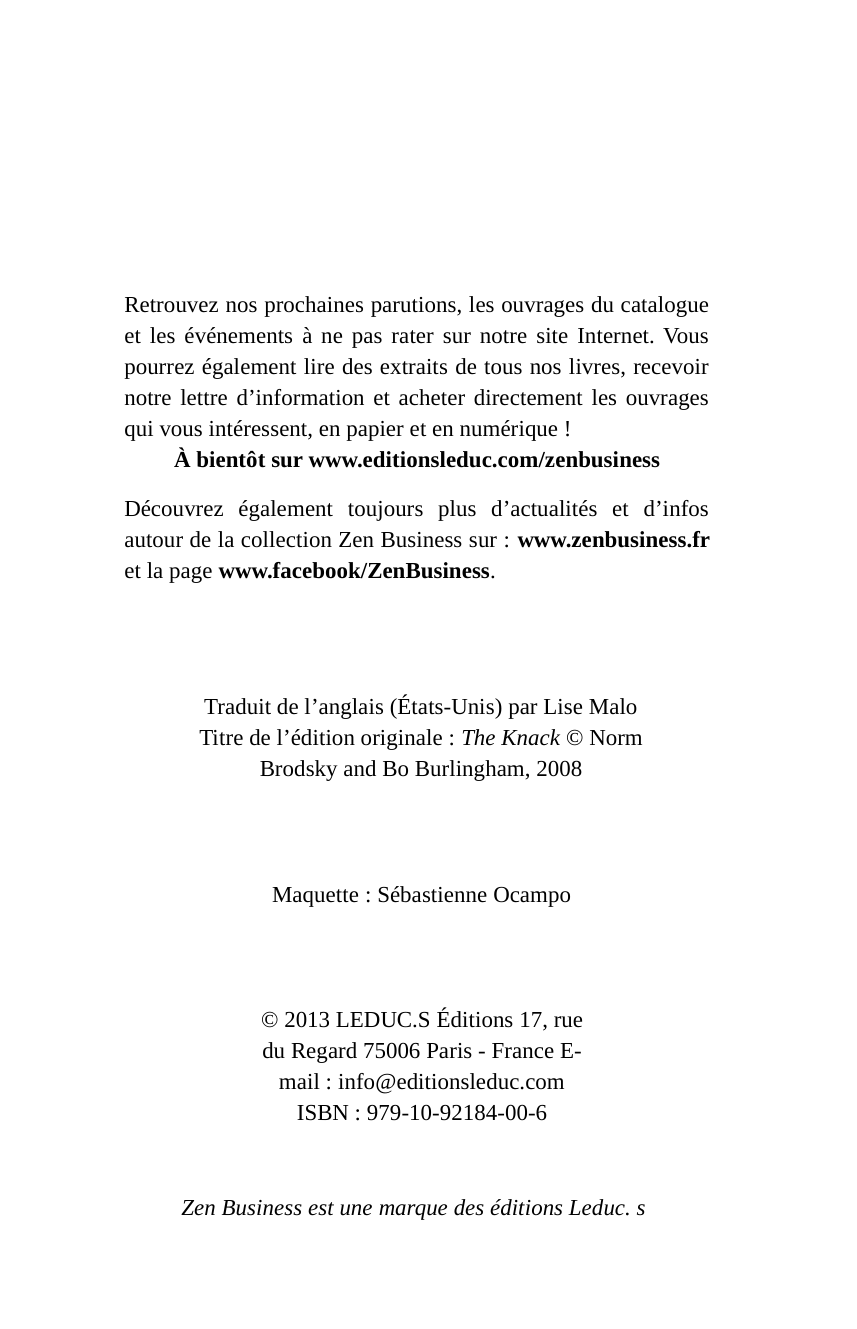

Retrouvez nos prochaines parutions, les ouvrages du catalogue et les événements à ne pas rater sur notre site Internet. Vous pourrez également lire des extraits de tous nos livres, recevoir notre lettre d’information et acheter directement les ouvrages qui vous intéressent, en papier et en numérique !
À bientôt sur www.editionsleduc.com/zenbusiness
Découvrez également toujours plus d’actualités et d’infos autour de la collection Zen Business sur : www.zenbusiness.fr et la page www.facebook/ZenBusiness.
Traduit de l’anglais (États-Unis) par Lise Malo Titre de l’édition originale : The Knack © Norm Brodsky and Bo Burlingham, 2008
Maquette : Sébastienne Ocampo
© 2013 LEDUC.S Éditions 17, rue du Regard 75006 Paris - France E-mail : info@editionsleduc.com ISBN : 979-10-92184-00-6
Zen Business est une marque des éditions Leduc. s